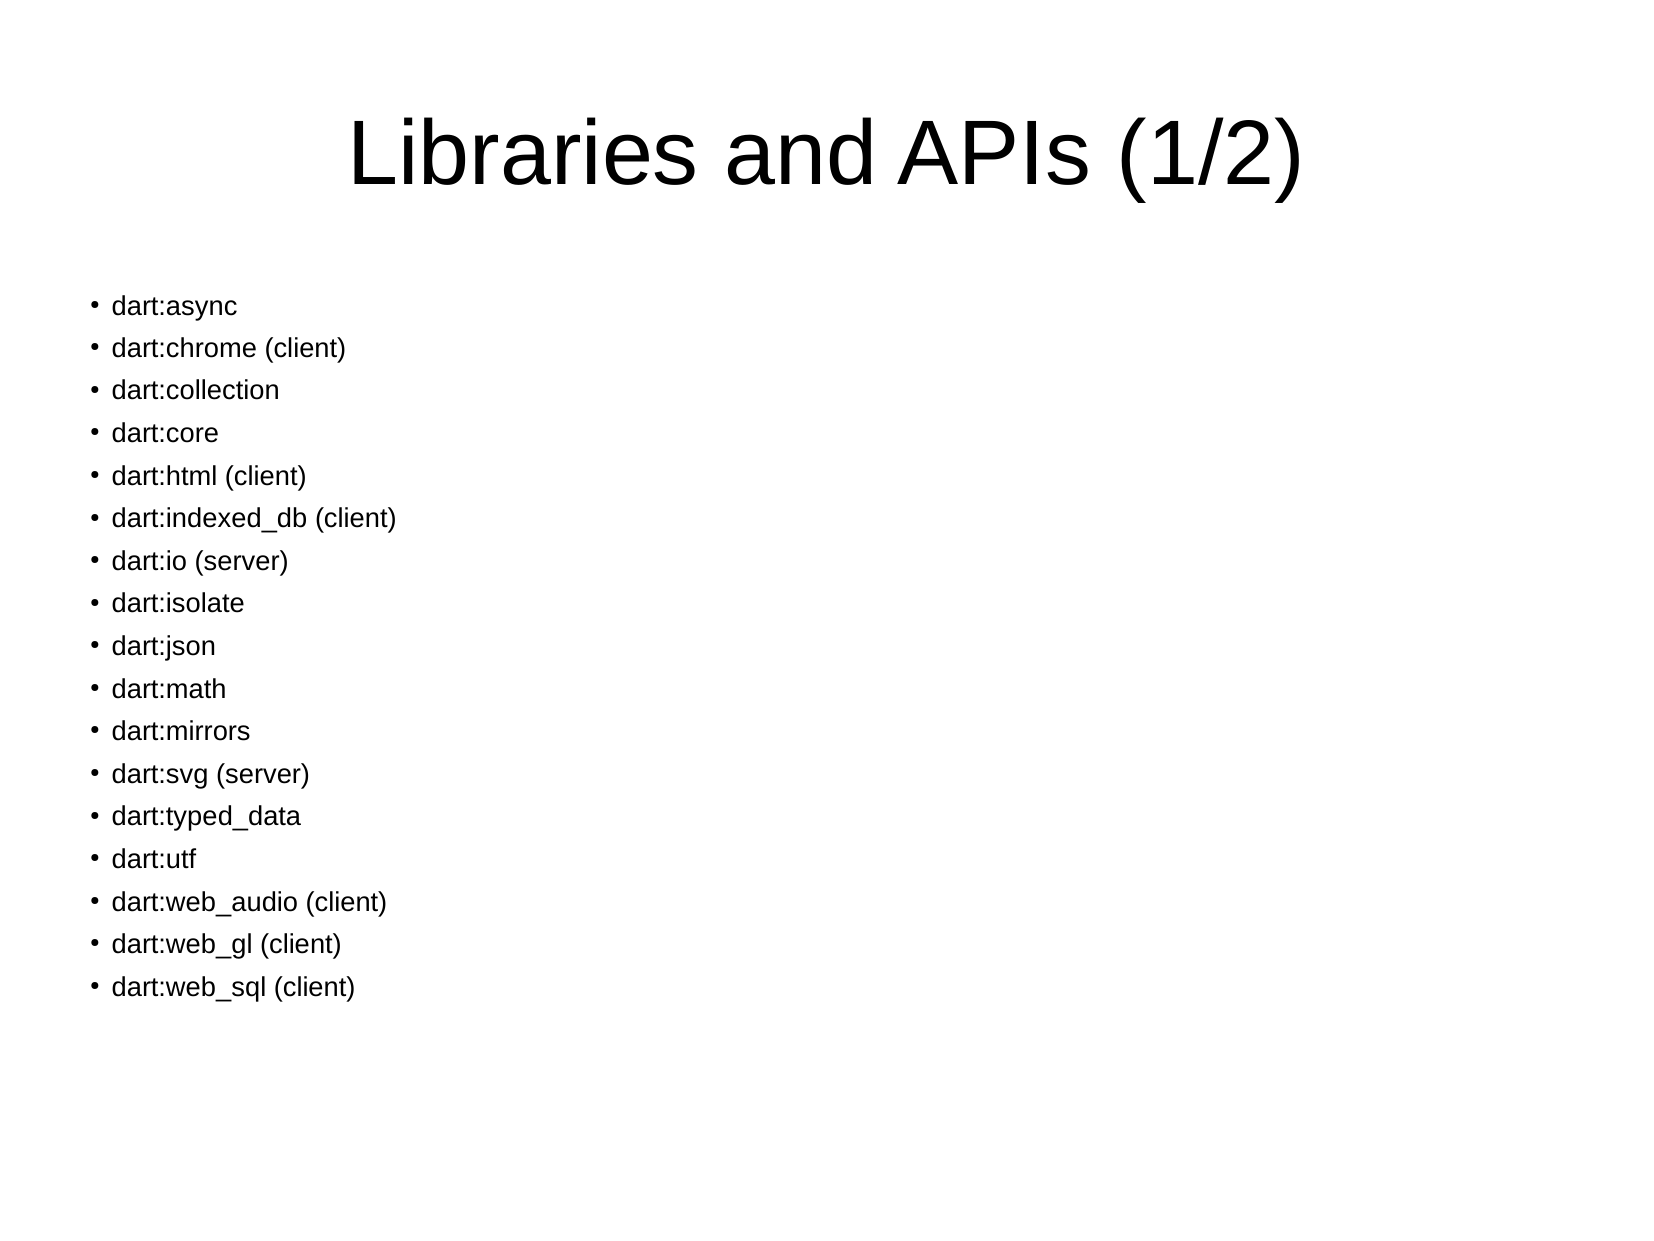

# Libraries and APIs (1/2)
dart:async
dart:chrome (client)
dart:collection
dart:core
dart:html (client)
dart:indexed_db (client)
dart:io (server)
dart:isolate
dart:json
dart:math
dart:mirrors
dart:svg (server)
dart:typed_data
dart:utf
dart:web_audio (client)
dart:web_gl (client)
dart:web_sql (client)